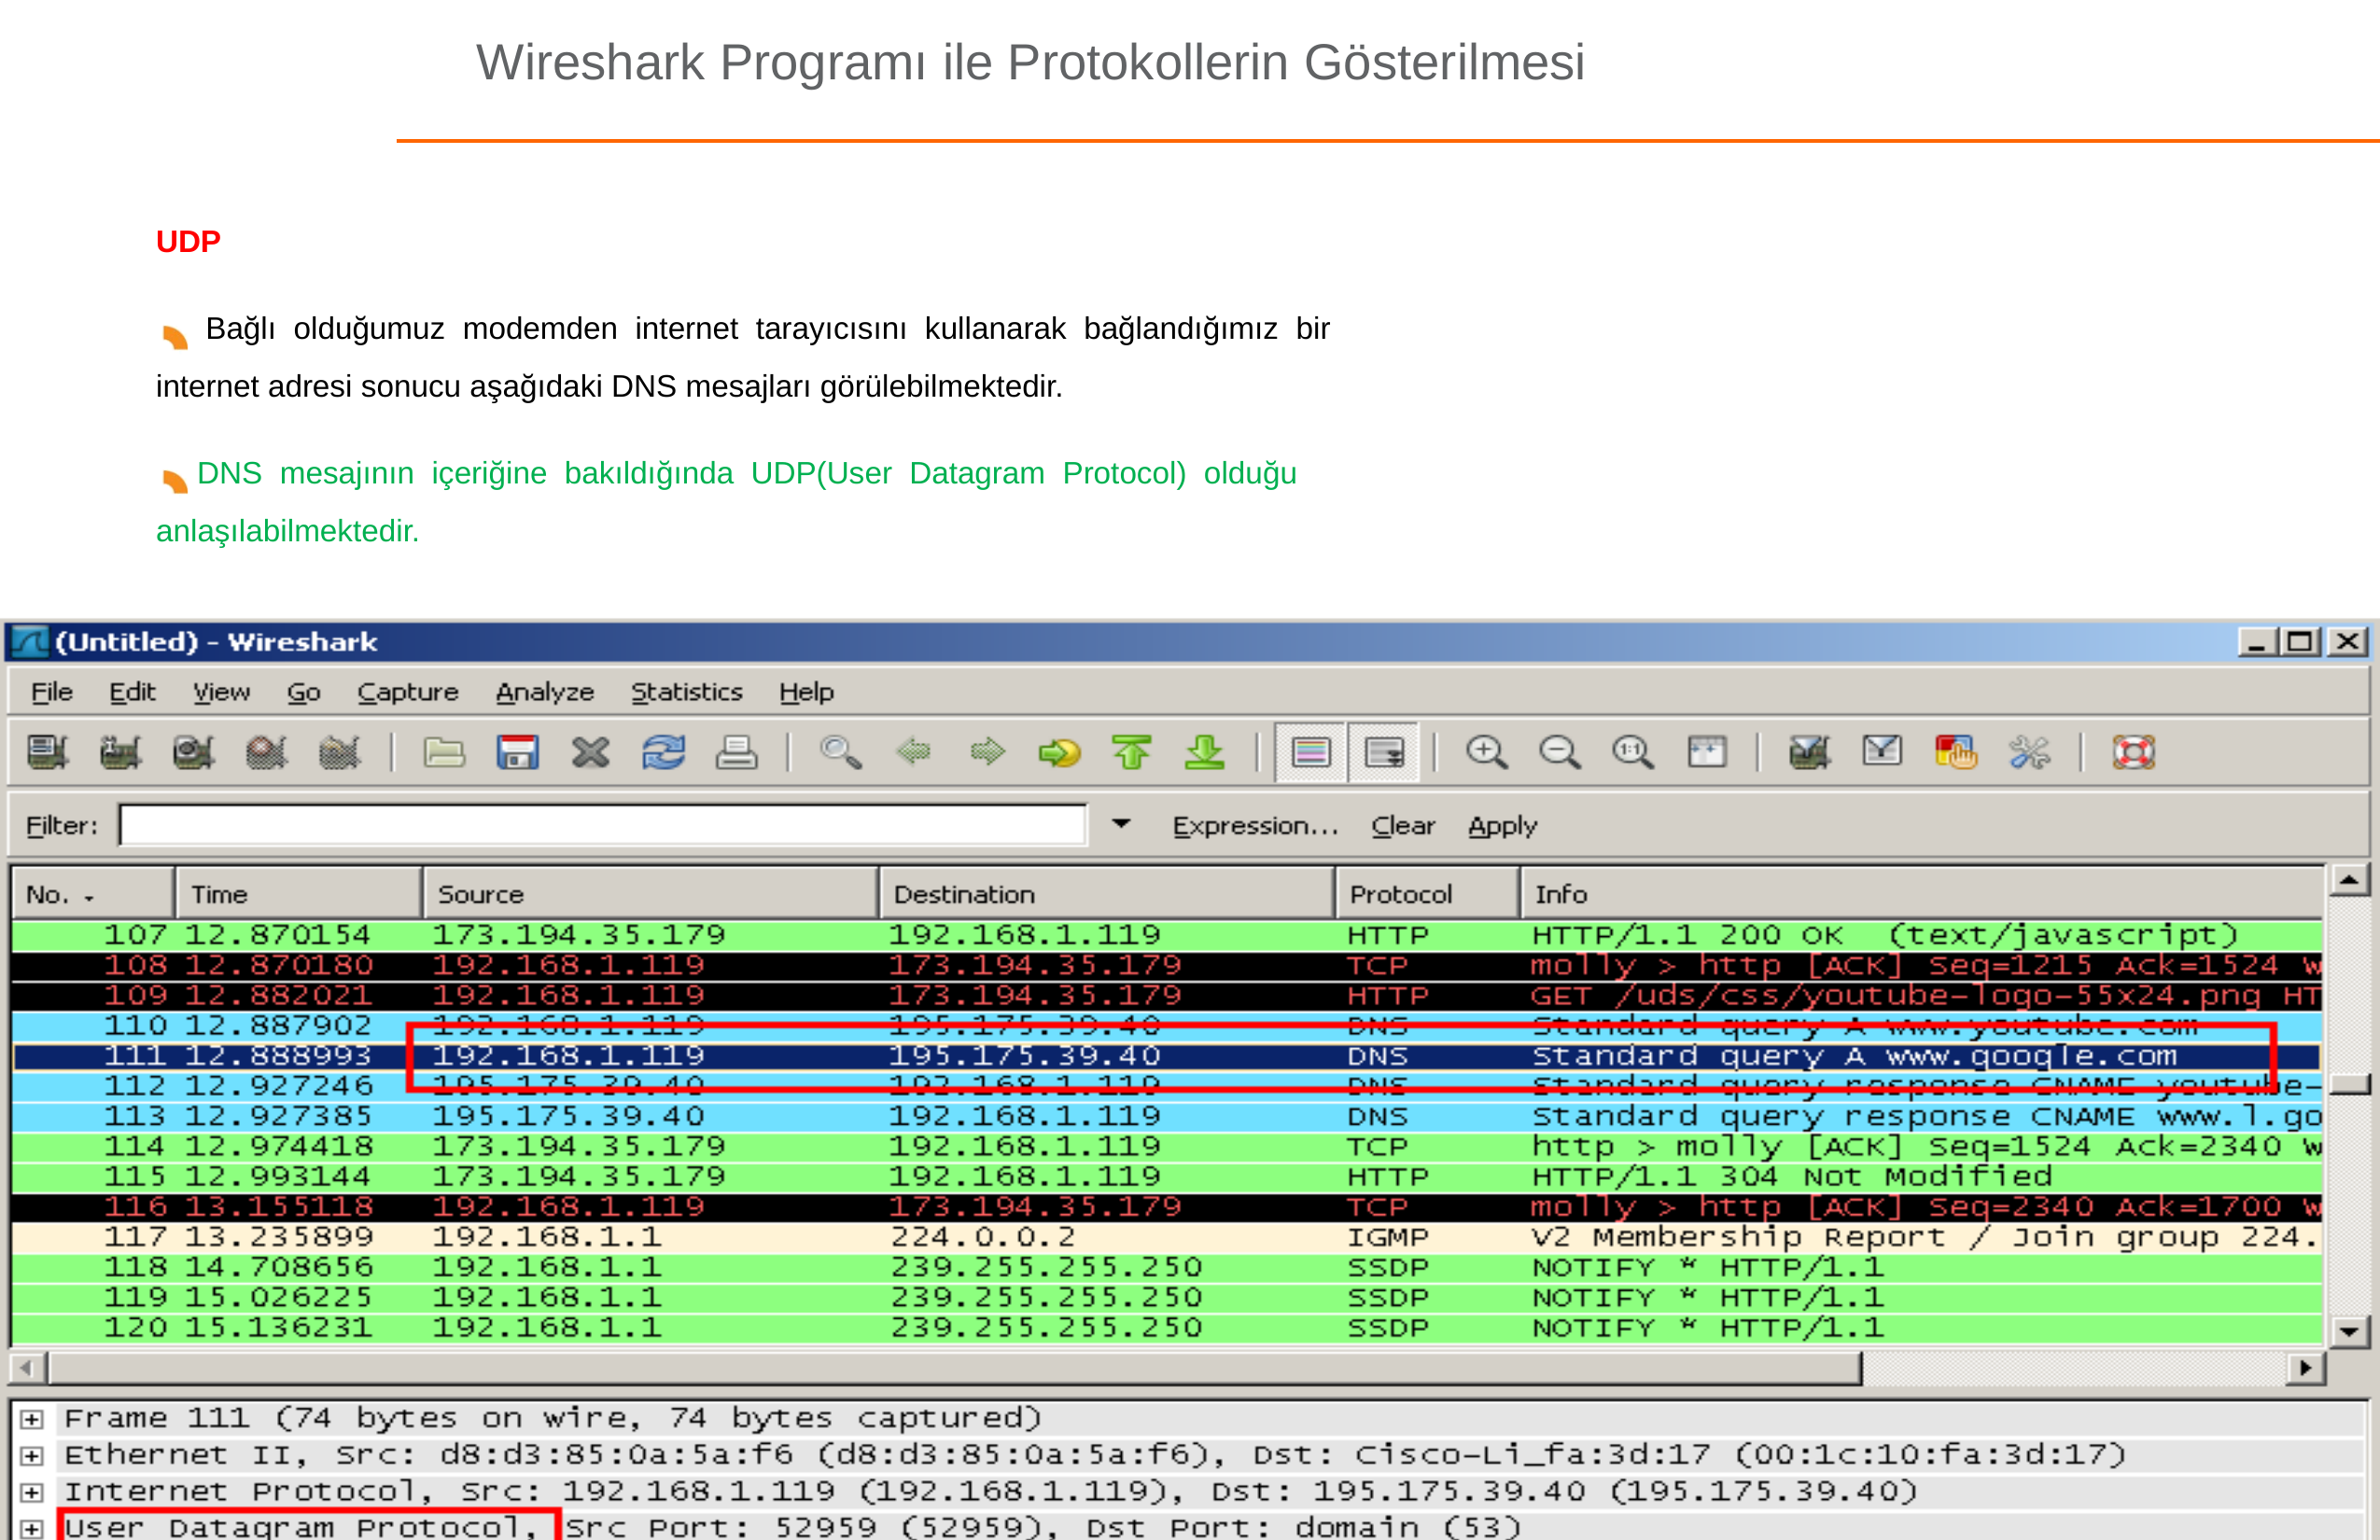

Wireshark Programı ile Protokollerin Gösterilmesi
UDP
 Bağlı olduğumuz modemden internet tarayıcısını kullanarak bağlandığımız bir
internet adresi sonucu aşağıdaki DNS mesajları görülebilmektedir.
DNS mesajının içeriğine bakıldığında UDP(User Datagram Protocol) olduğu
anlaşılabilmektedir.